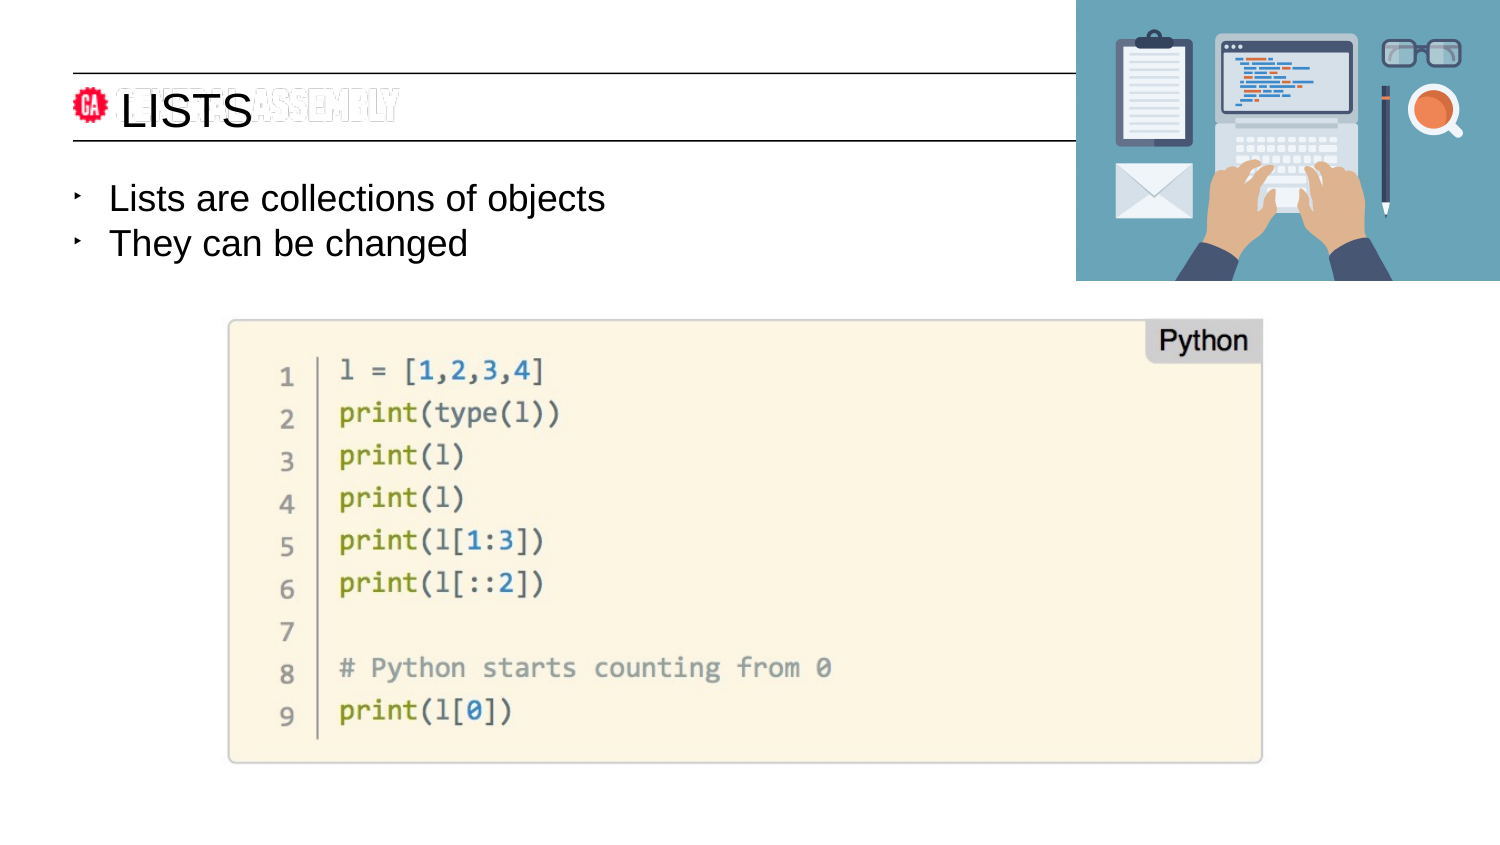

LISTS
Lists are collections of objects
They can be changed